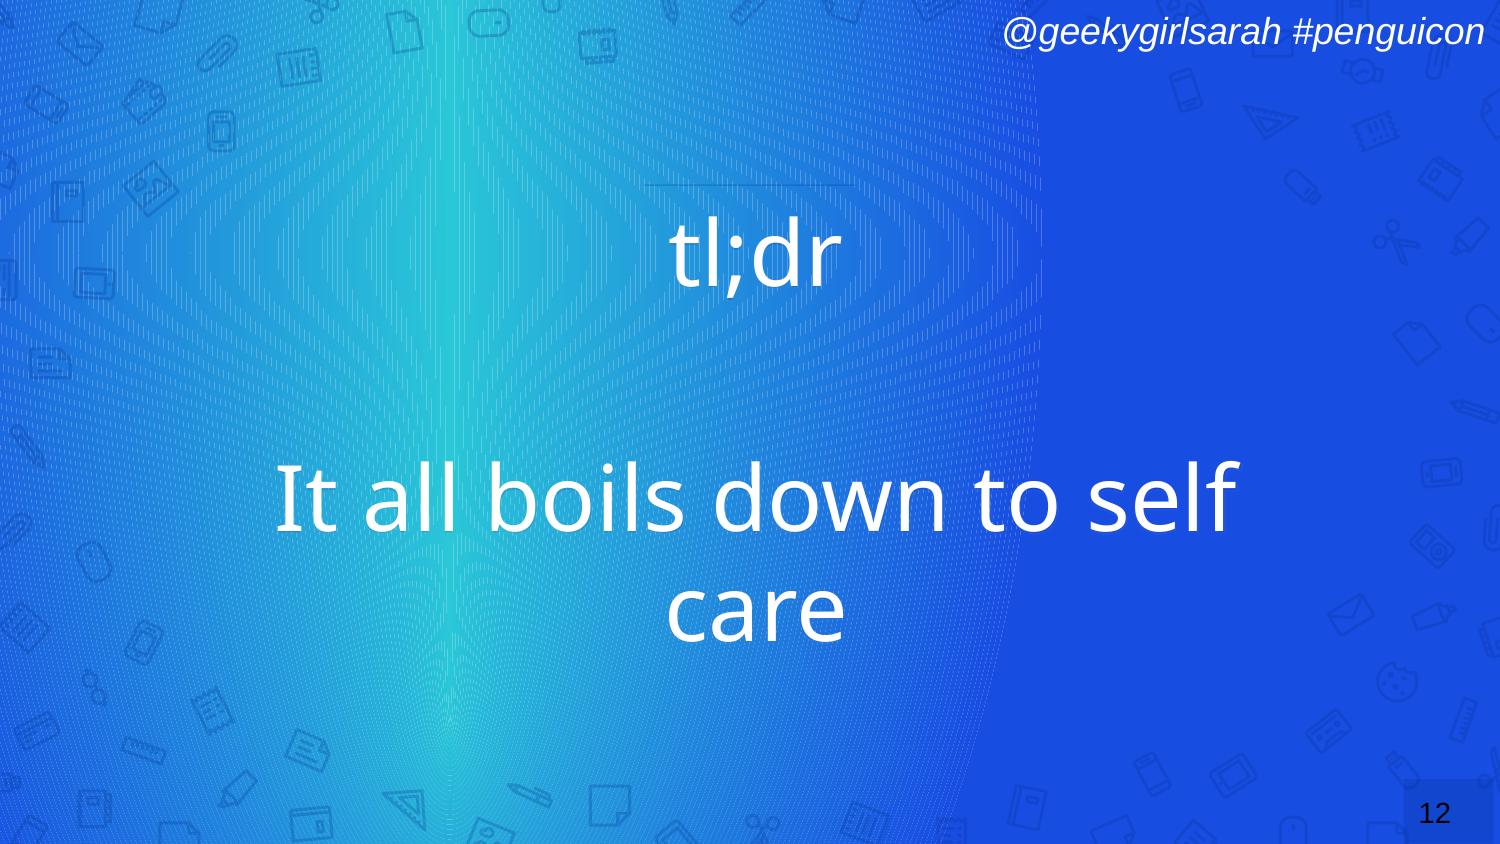

#
tl;dr
It all boils down to self care